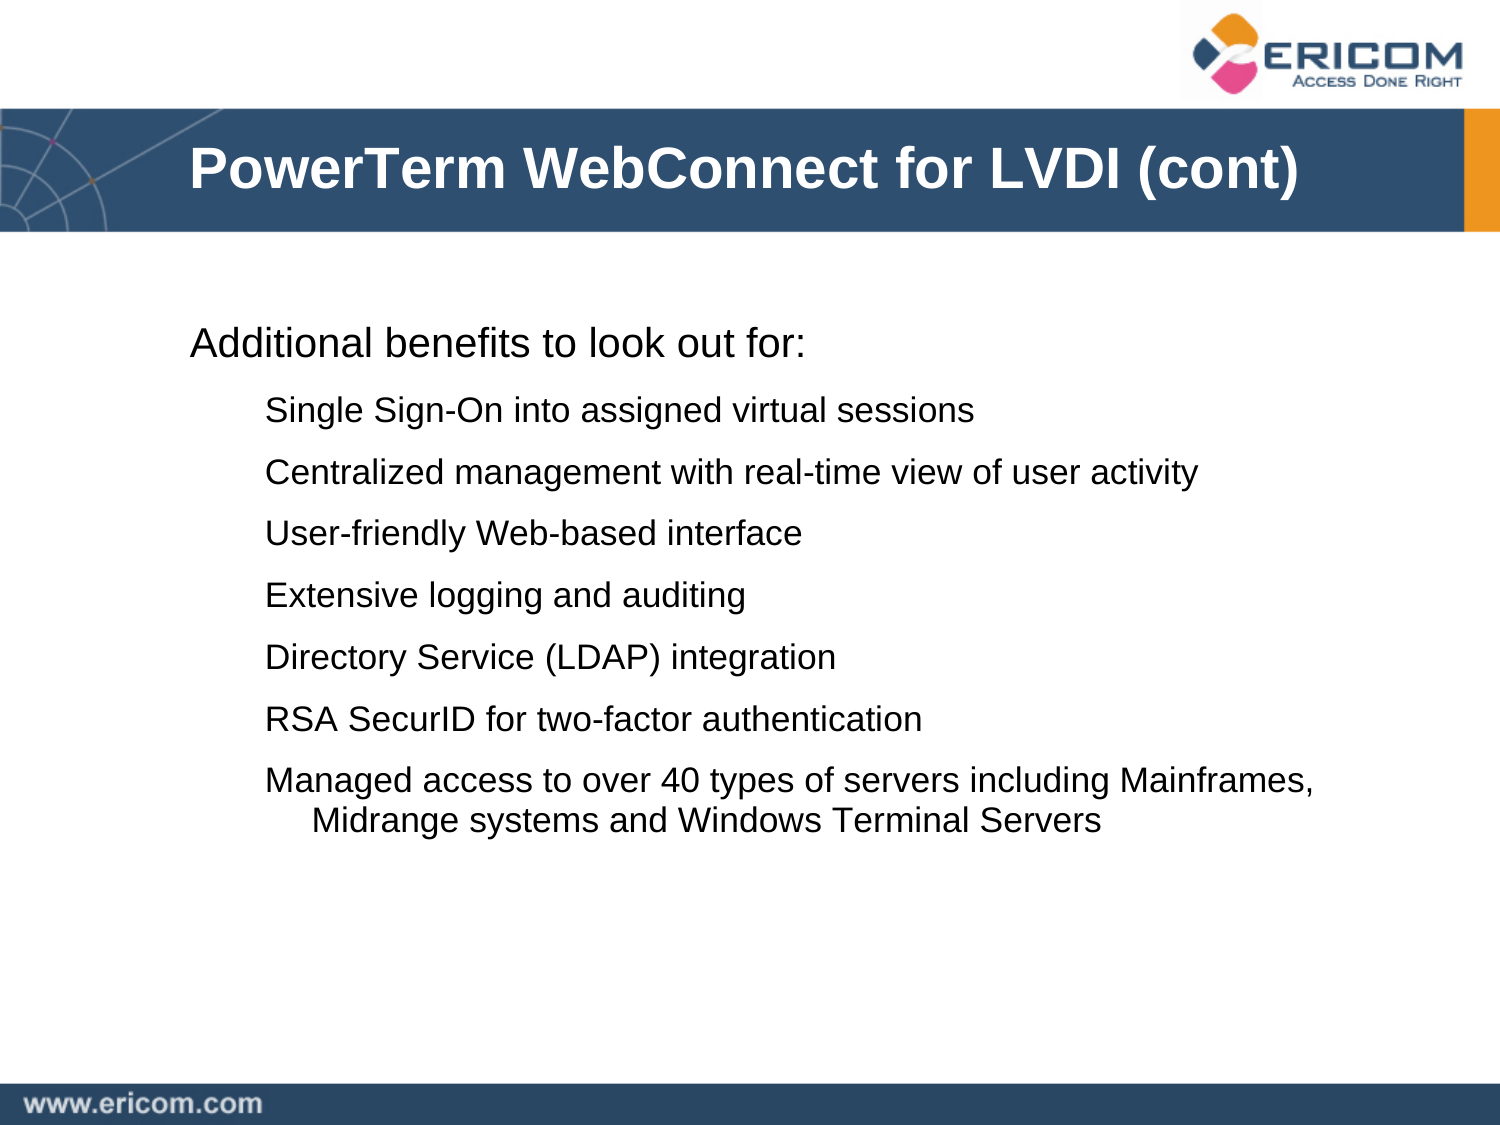

# PowerTerm WebConnect for LVDI (cont)
Additional benefits to look out for:
Single Sign-On into assigned virtual sessions
Centralized management with real-time view of user activity
User-friendly Web-based interface
Extensive logging and auditing
Directory Service (LDAP) integration
RSA SecurID for two-factor authentication
Managed access to over 40 types of servers including Mainframes, Midrange systems and Windows Terminal Servers